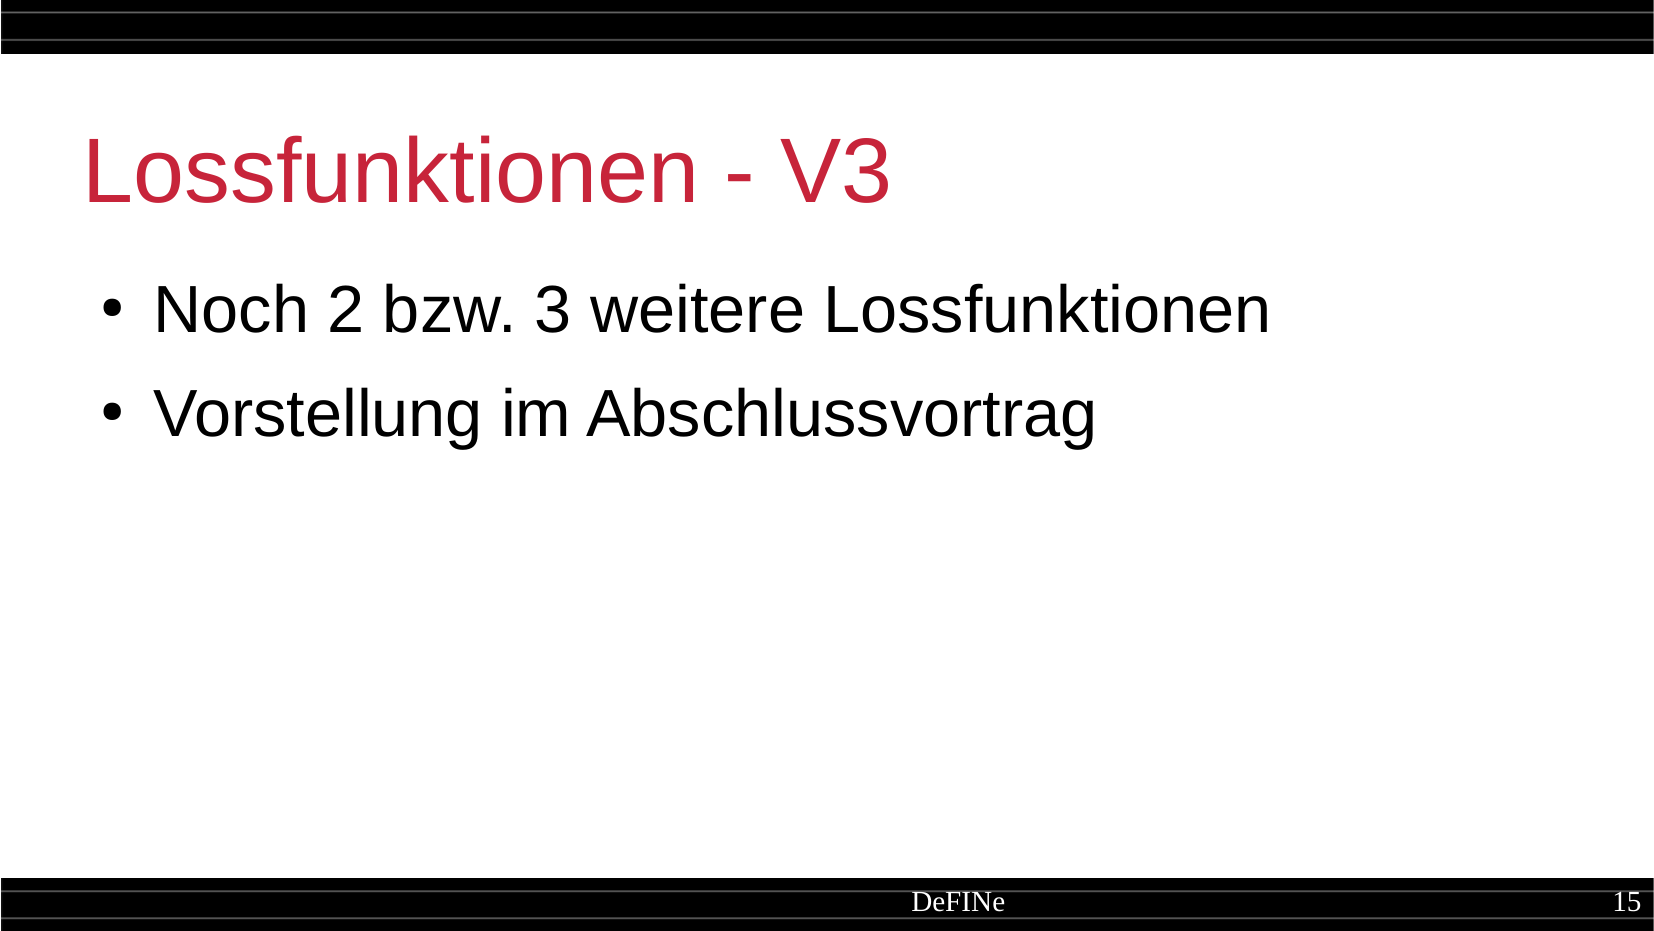

# Lossfunktionen - V3
Noch 2 bzw. 3 weitere Lossfunktionen
Vorstellung im Abschlussvortrag